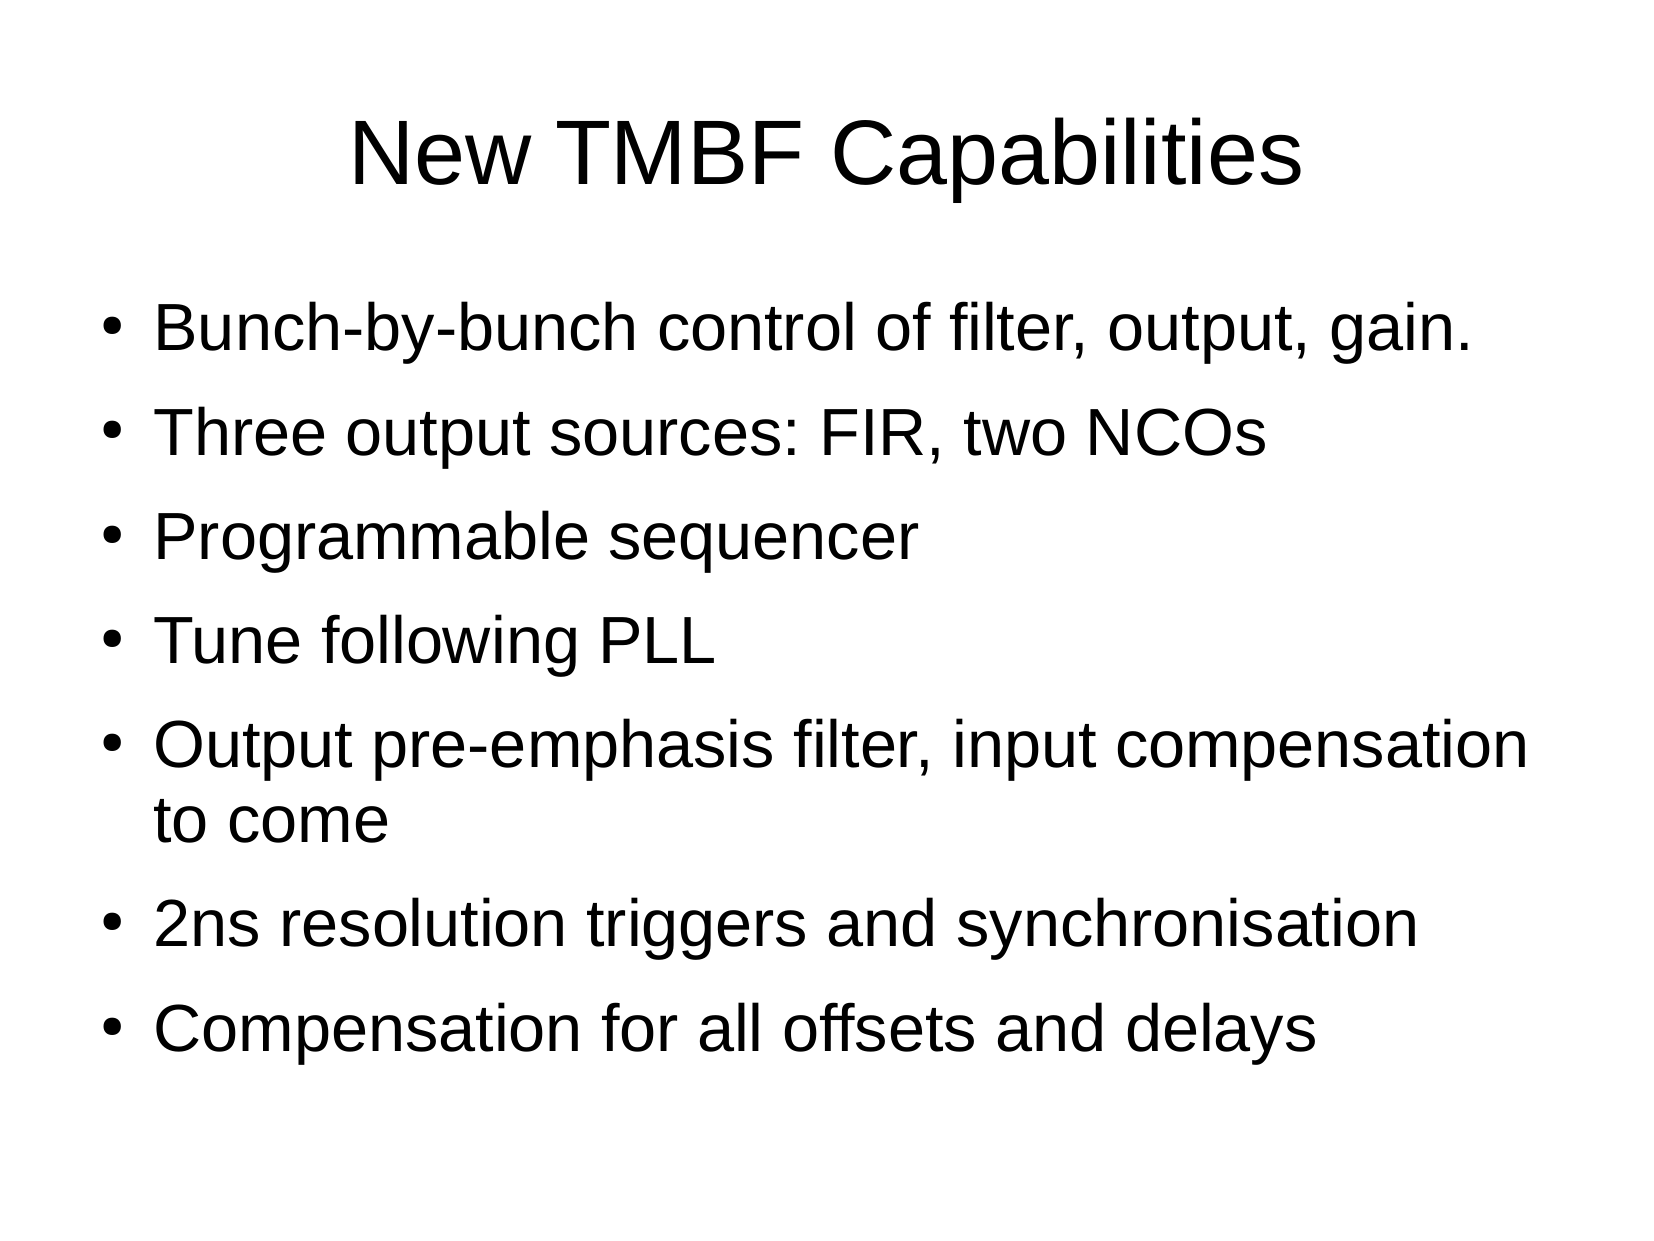

# New TMBF Capabilities
Bunch-by-bunch control of filter, output, gain.
Three output sources: FIR, two NCOs
Programmable sequencer
Tune following PLL
Output pre-emphasis filter, input compensation to come
2ns resolution triggers and synchronisation
Compensation for all offsets and delays